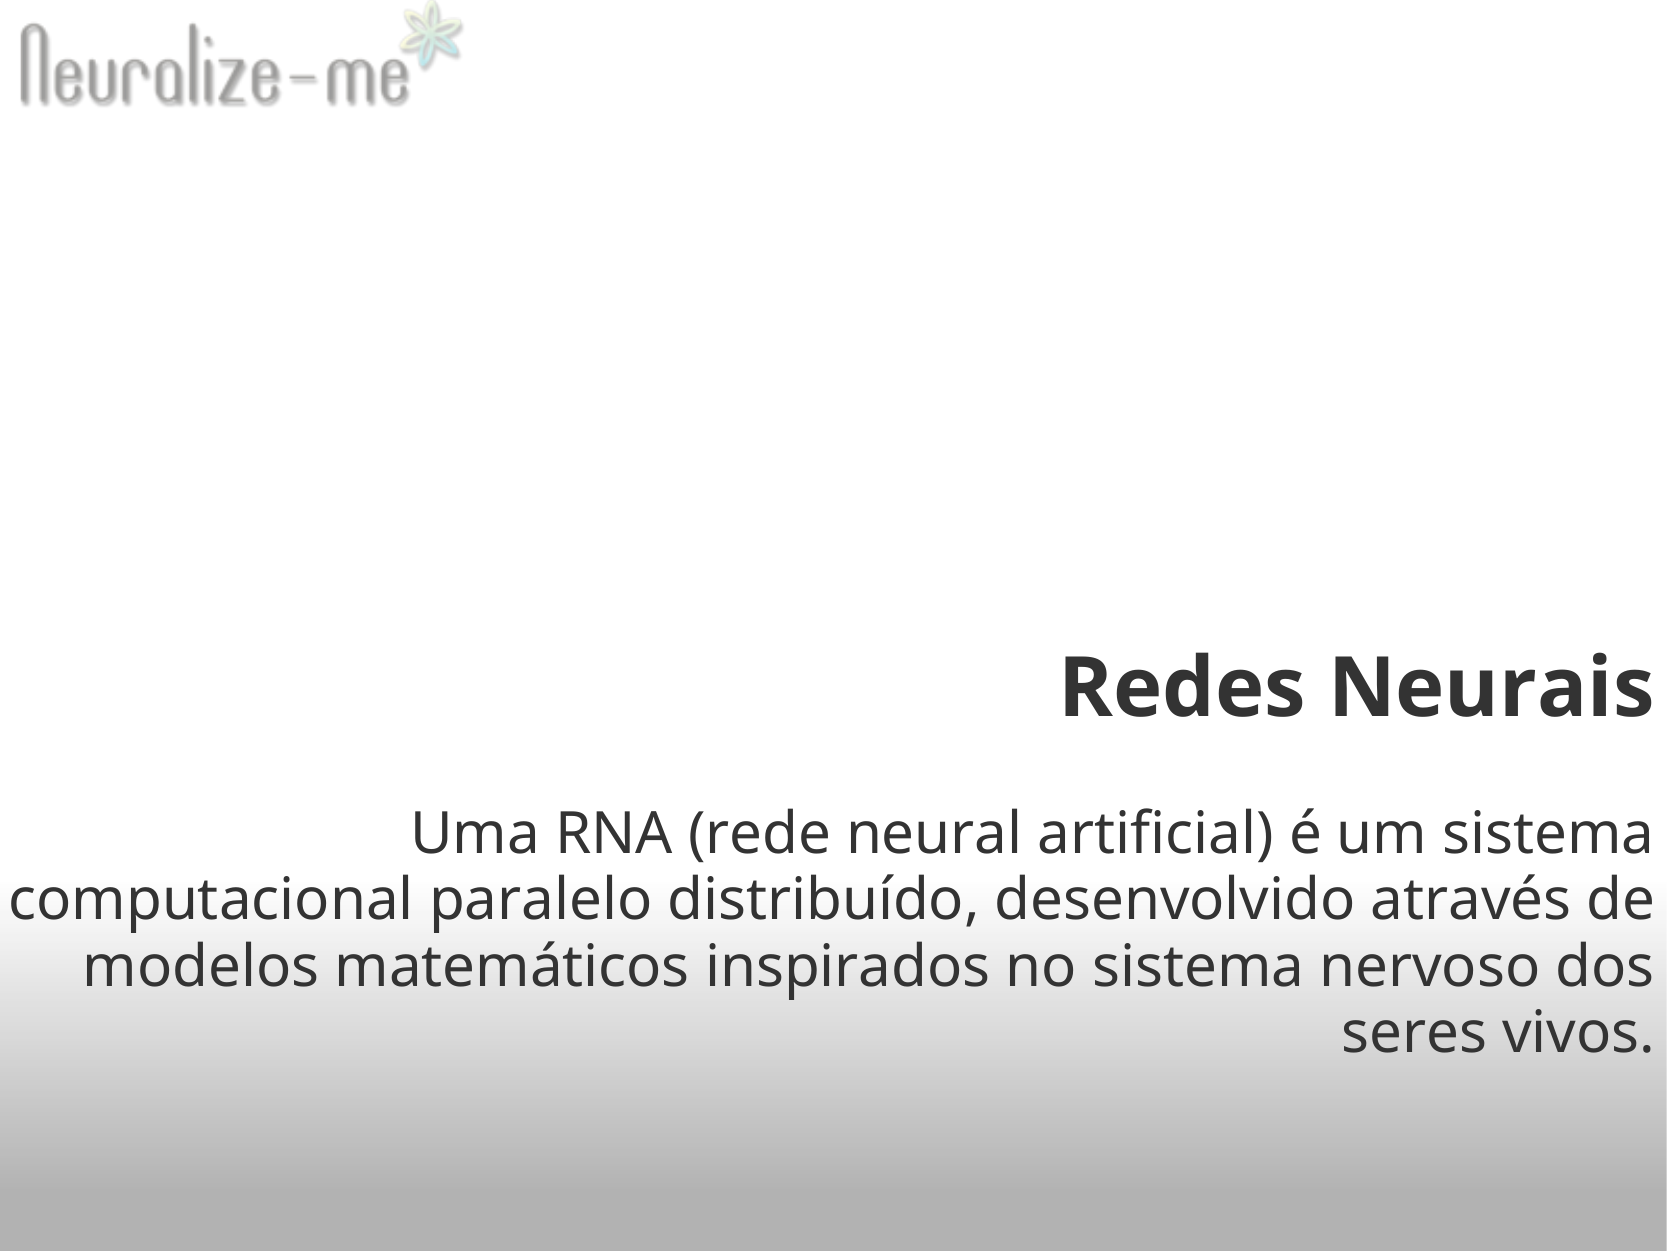

# Redes Neurais   Uma RNA (rede neural artificial) é um sistema computacional paralelo distribuído, desenvolvido através de modelos matemáticos inspirados no sistema nervoso dos seres vivos.